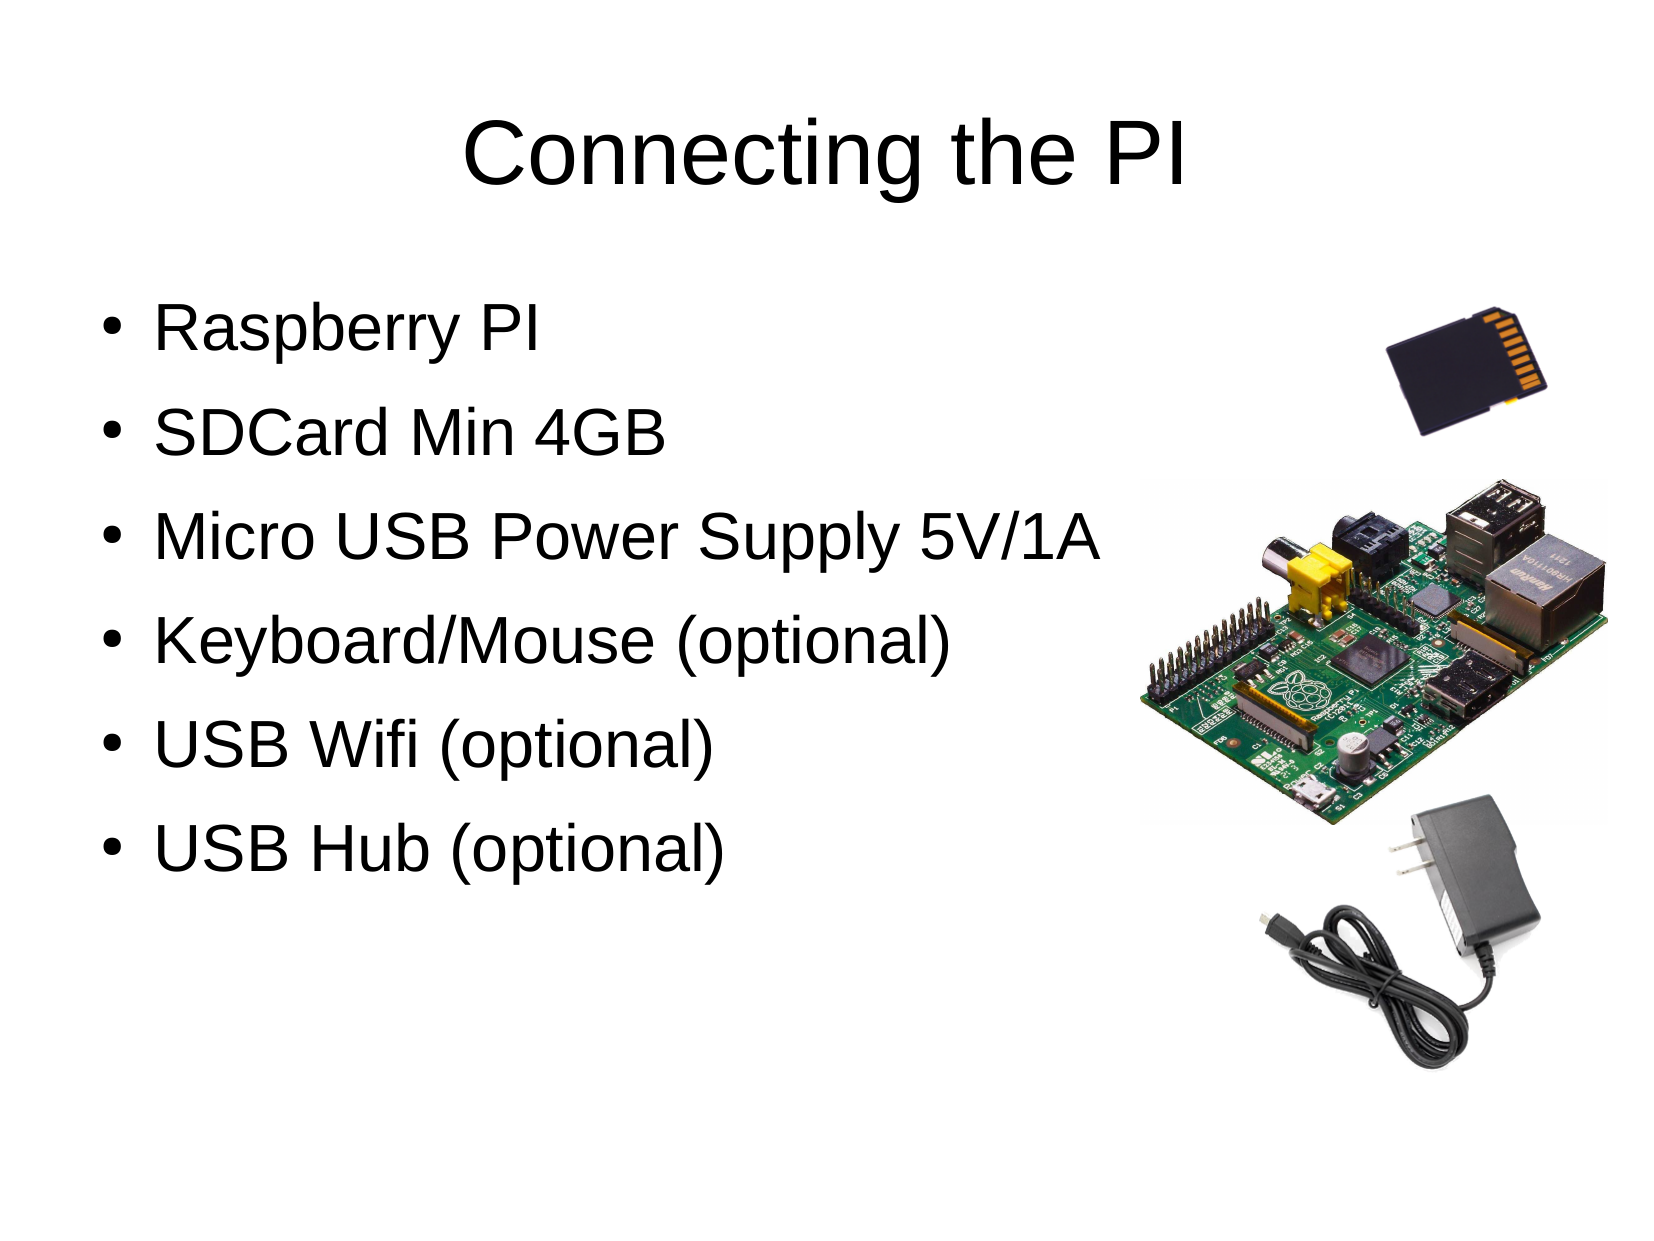

# Connecting the PI
Raspberry PI
SDCard Min 4GB
Micro USB Power Supply 5V/1A
Keyboard/Mouse (optional)
USB Wifi (optional)
USB Hub (optional)